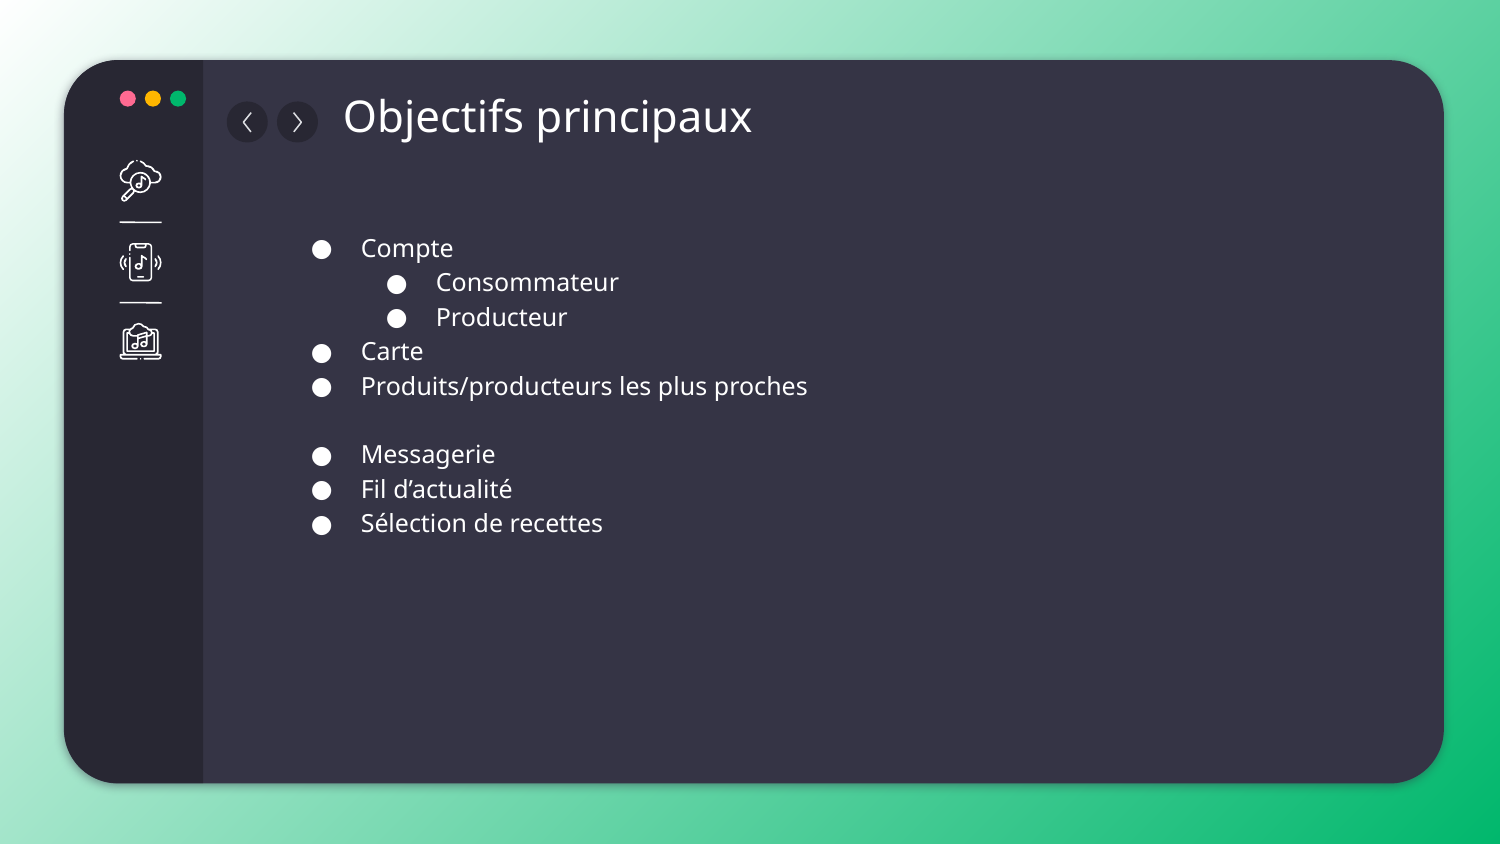

# Objectifs principaux
Compte
Consommateur
Producteur
Carte
Produits/producteurs les plus proches
Messagerie
Fil d’actualité
Sélection de recettes